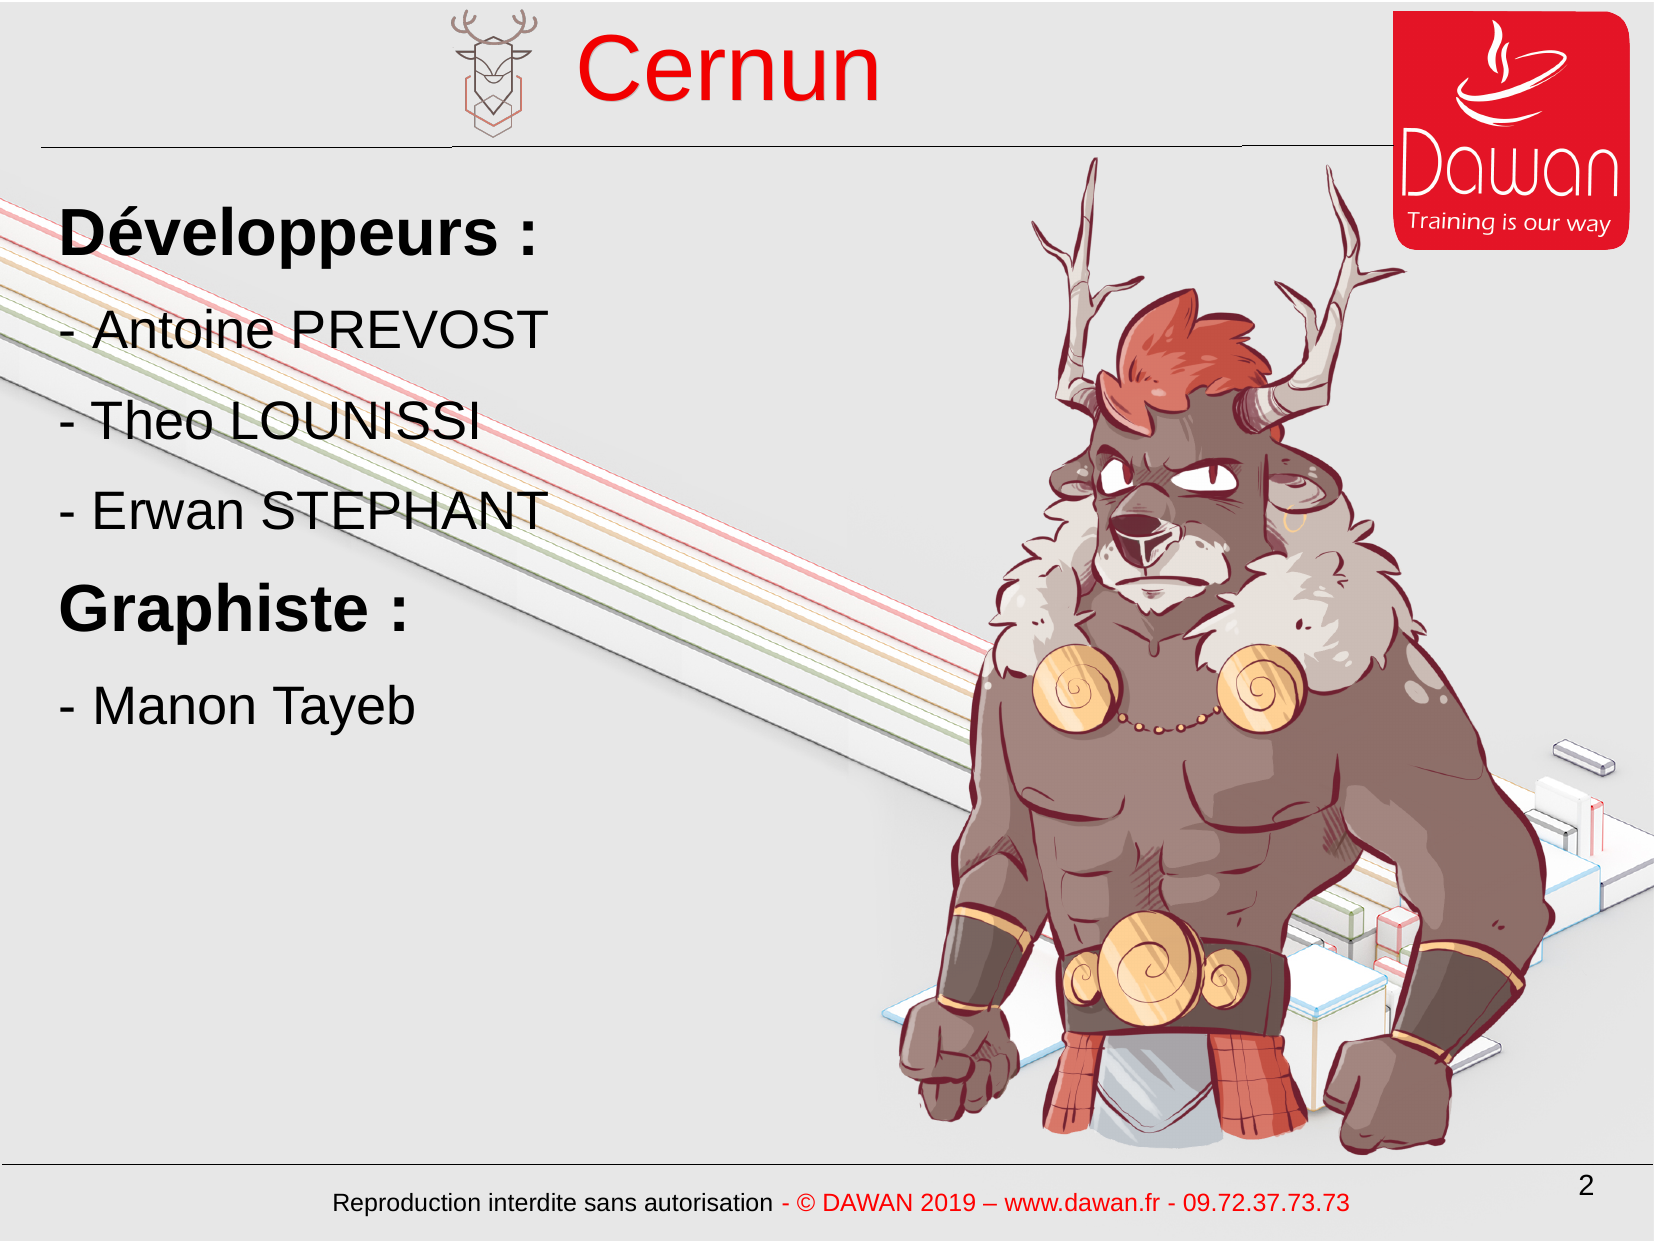

# Cernun
Développeurs :
- Antoine PREVOST
- Theo LOUNISSI
- Erwan STEPHANT
Graphiste :
- Manon Tayeb
2